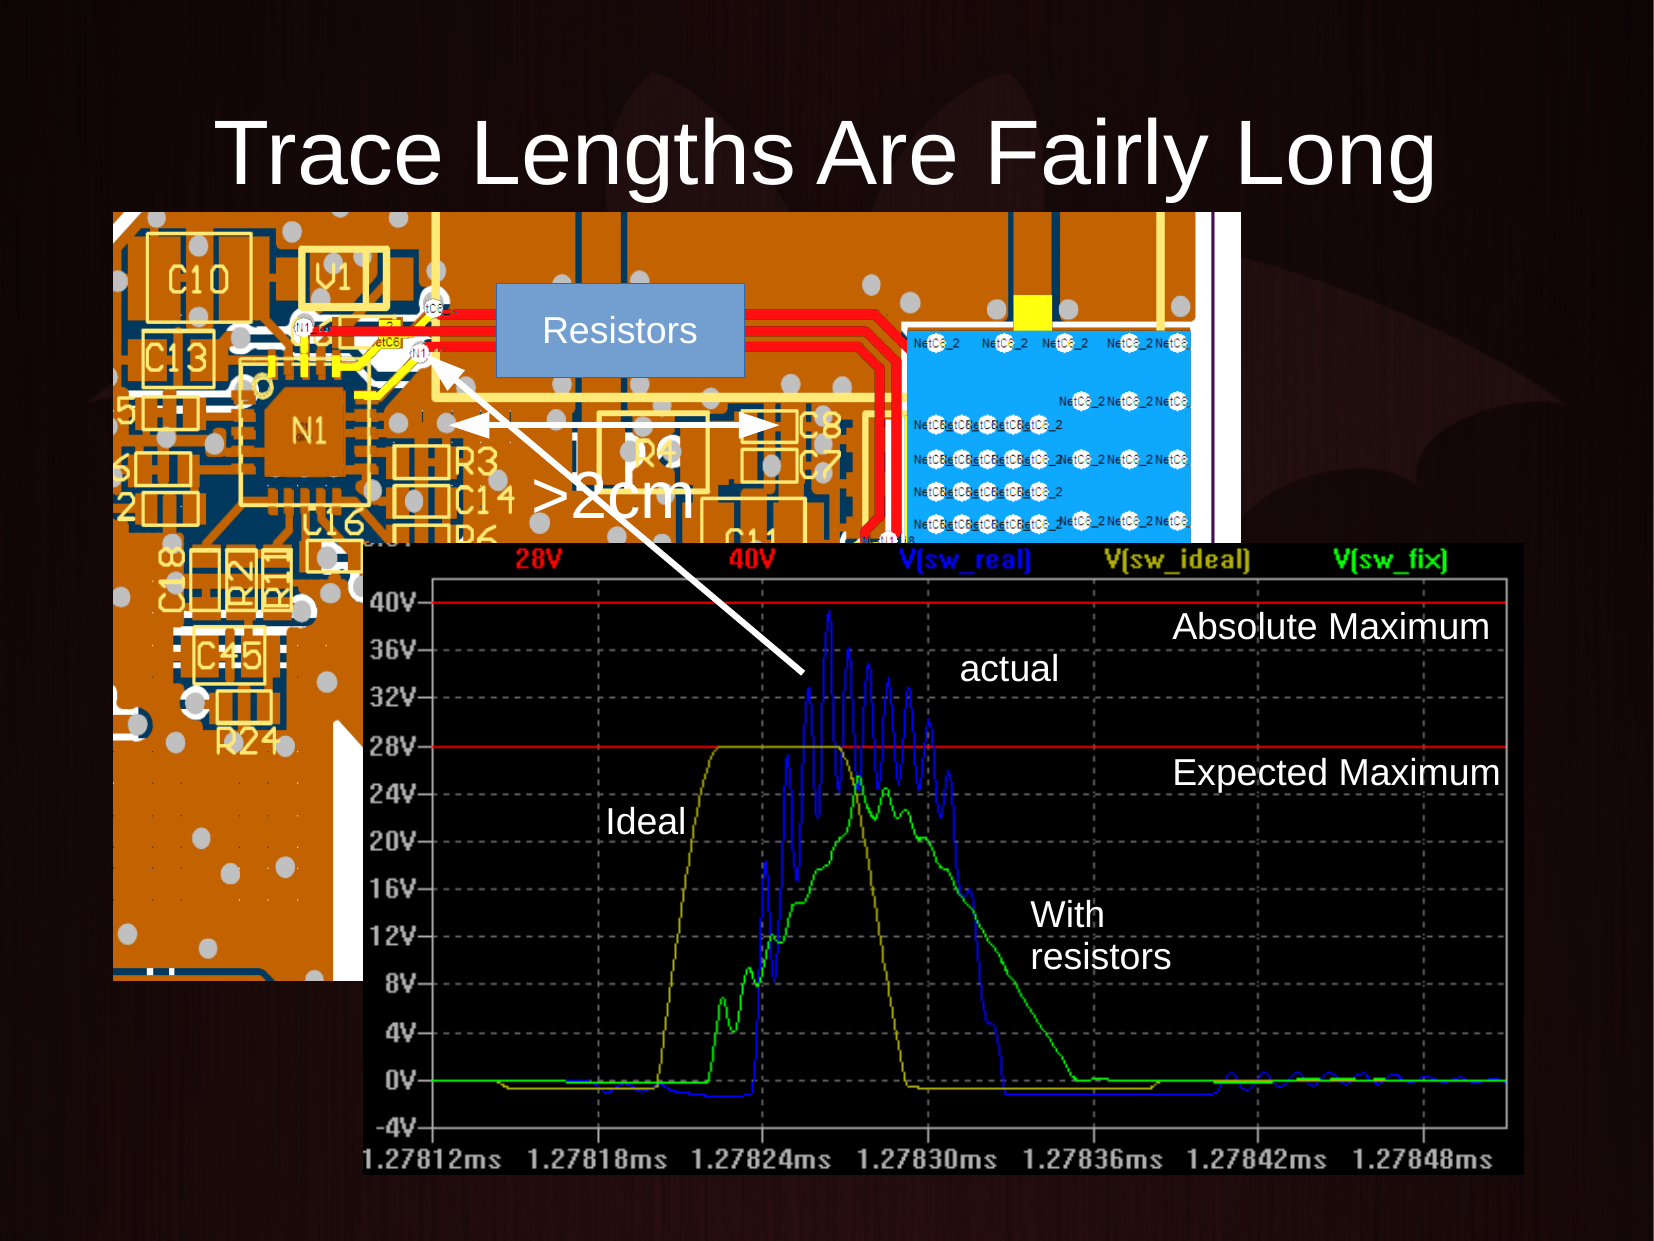

# Trace Lengths Are Fairly Long
Resistors
>2cm
Absolute Maximum
actual
Expected Maximum
Ideal
With resistors